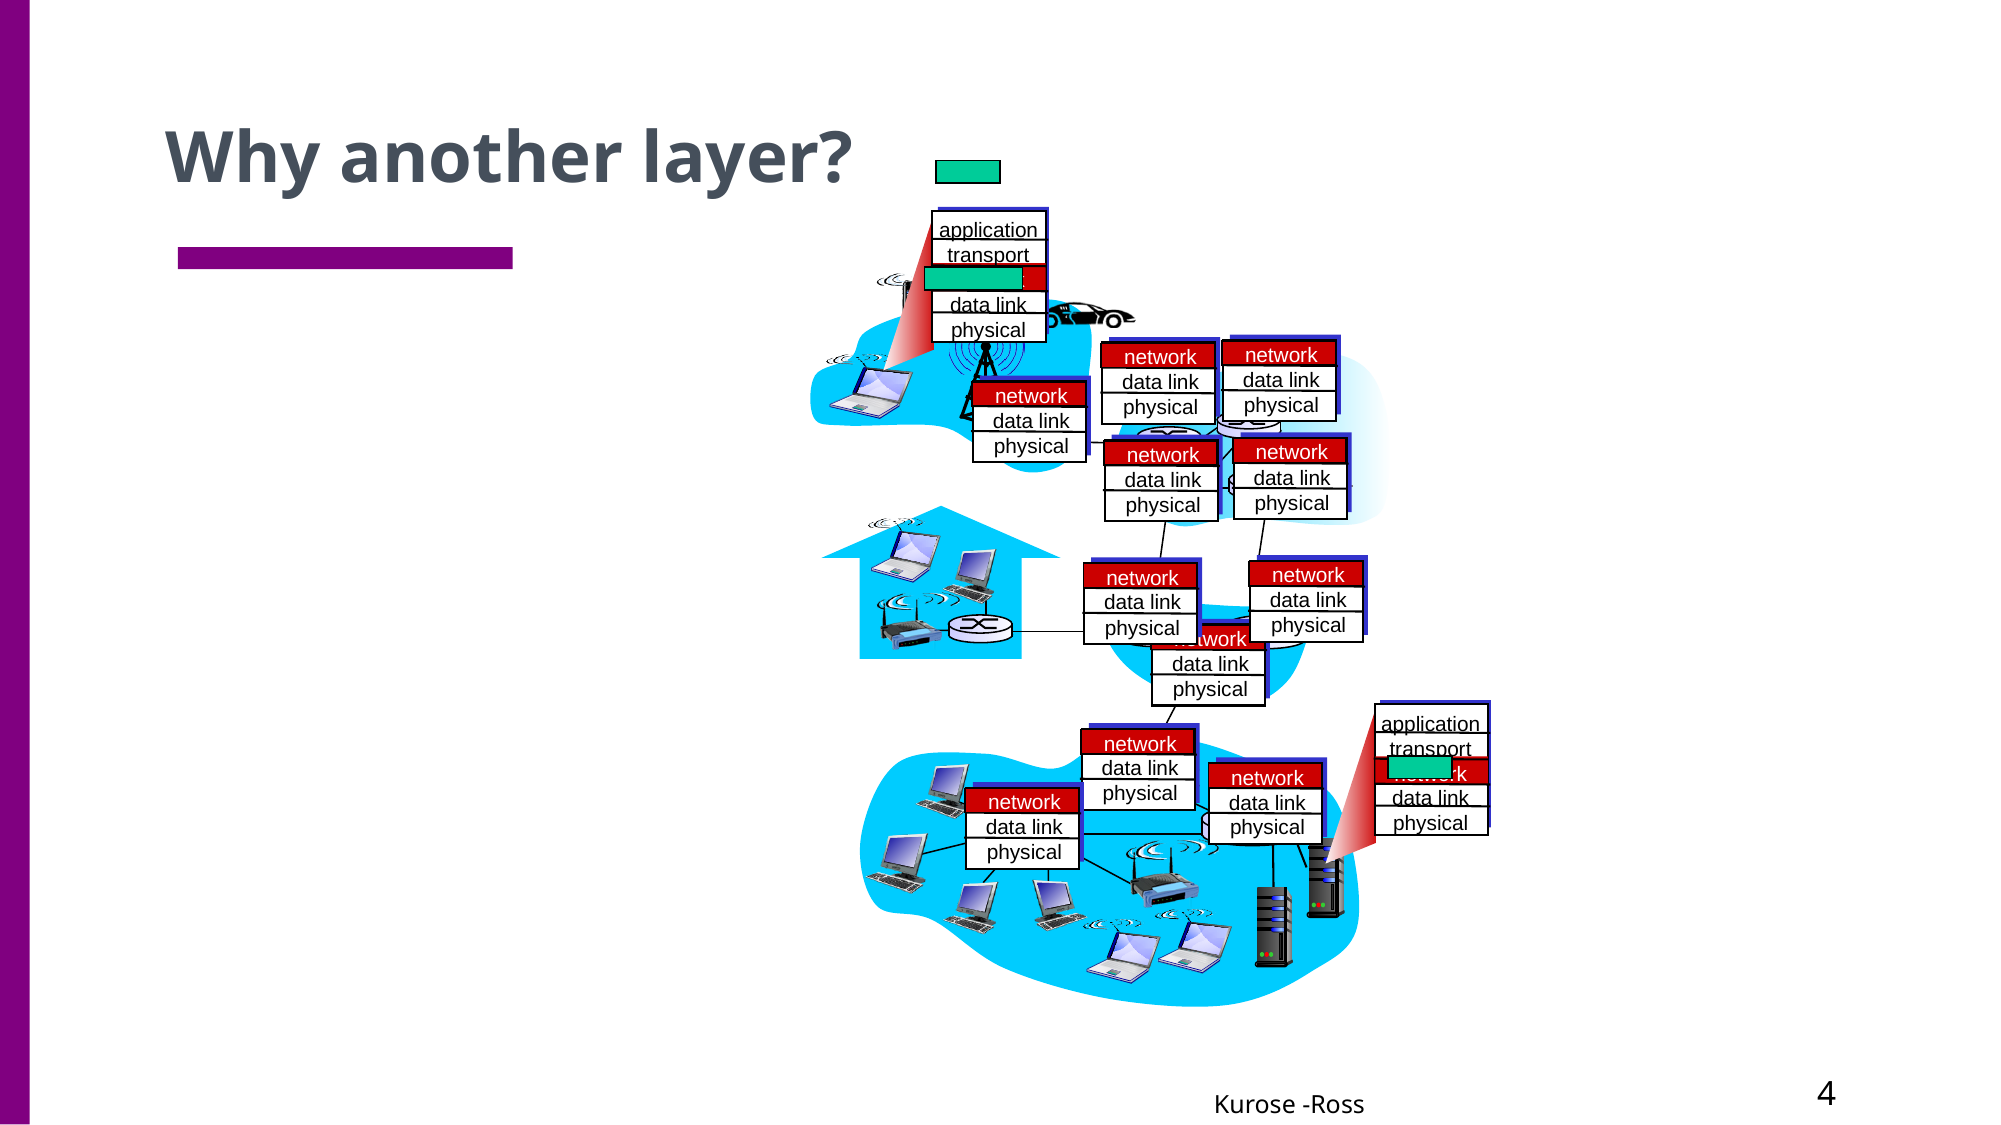

Why another layer?
application
transport
network
data link
physical
network
data link
physical
network
data link
physical
network
data link
physical
network
data link
physical
network
data link
physical
network
data link
physical
network
data link
physical
network
data link
physical
network
data link
physical
network
data link
physical
network
data link
physical
application
transport
network
data link
physical
Kurose -Ross